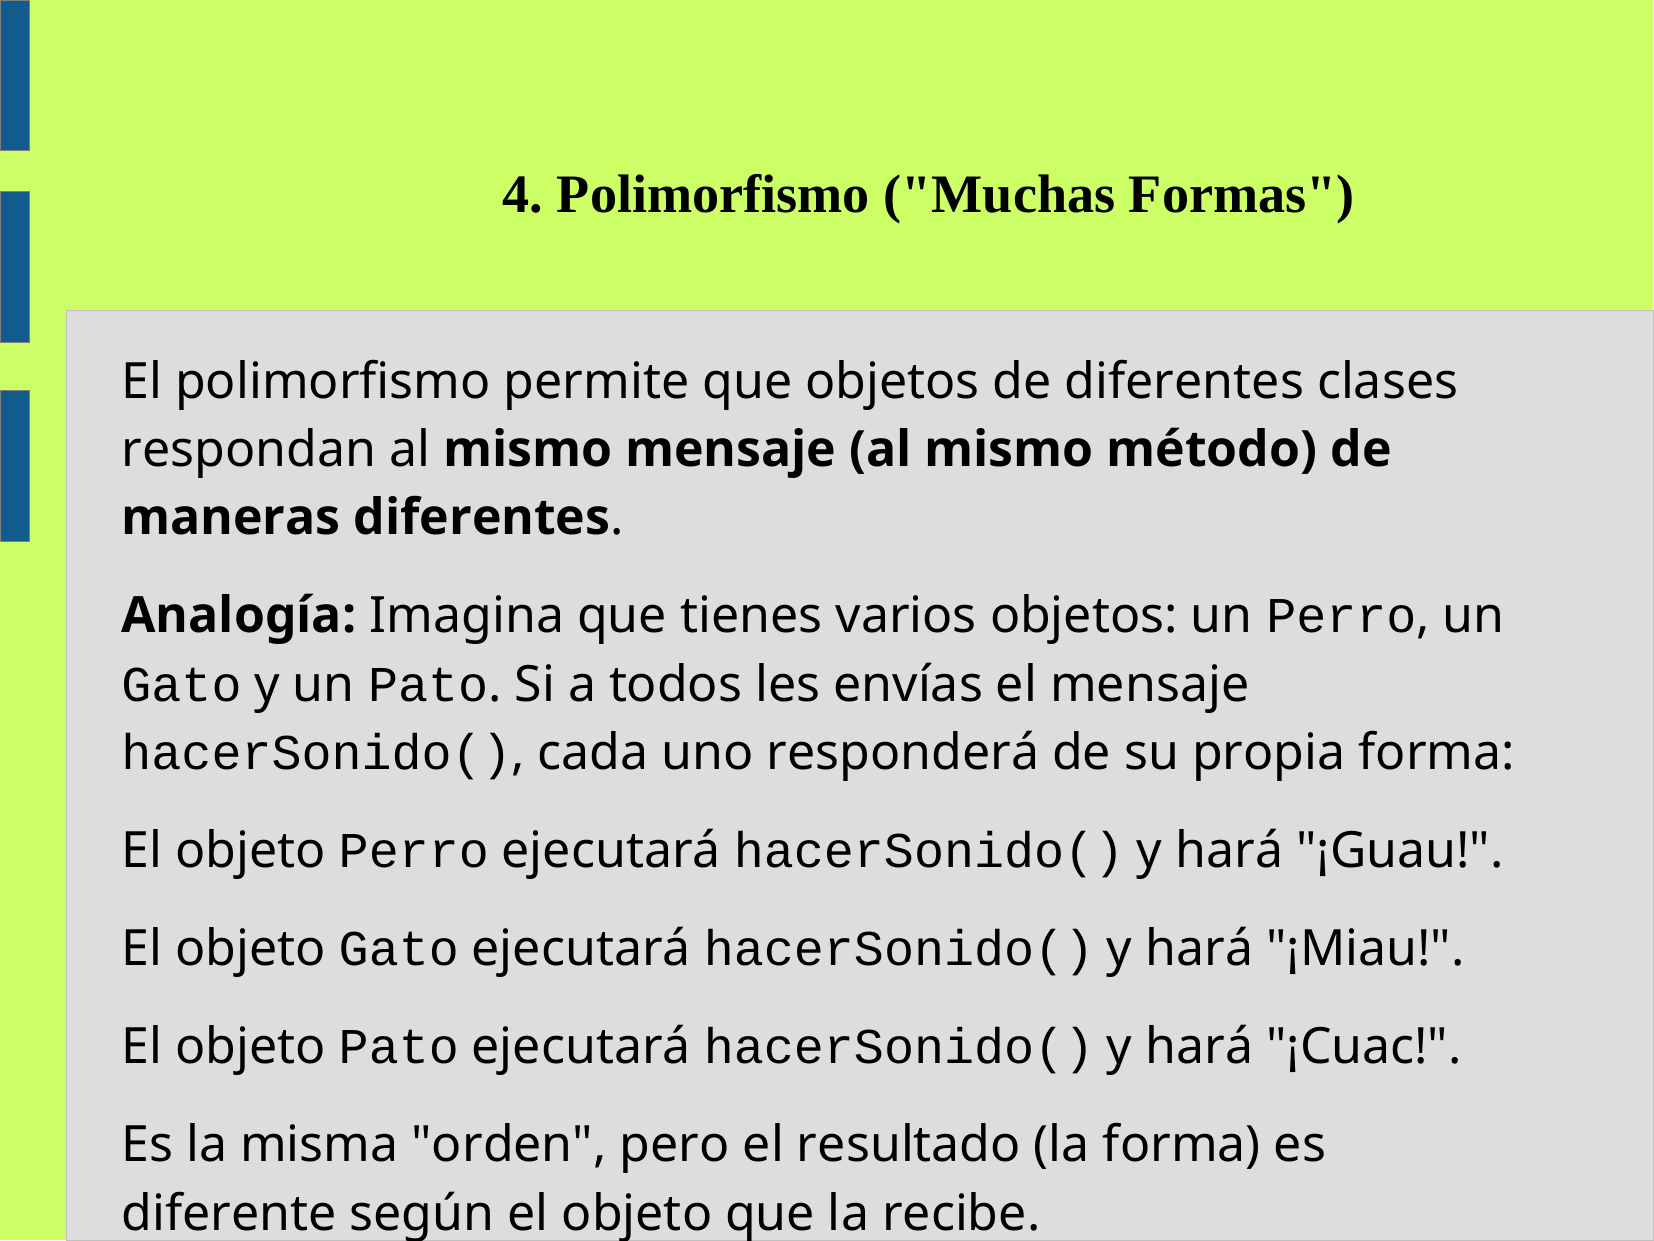

# 4. Polimorfismo ("Muchas Formas")
El polimorfismo permite que objetos de diferentes clases respondan al mismo mensaje (al mismo método) de maneras diferentes.
Analogía: Imagina que tienes varios objetos: un Perro, un Gato y un Pato. Si a todos les envías el mensaje hacerSonido(), cada uno responderá de su propia forma:
El objeto Perro ejecutará hacerSonido() y hará "¡Guau!".
El objeto Gato ejecutará hacerSonido() y hará "¡Miau!".
El objeto Pato ejecutará hacerSonido() y hará "¡Cuac!".
Es la misma "orden", pero el resultado (la forma) es diferente según el objeto que la recibe.